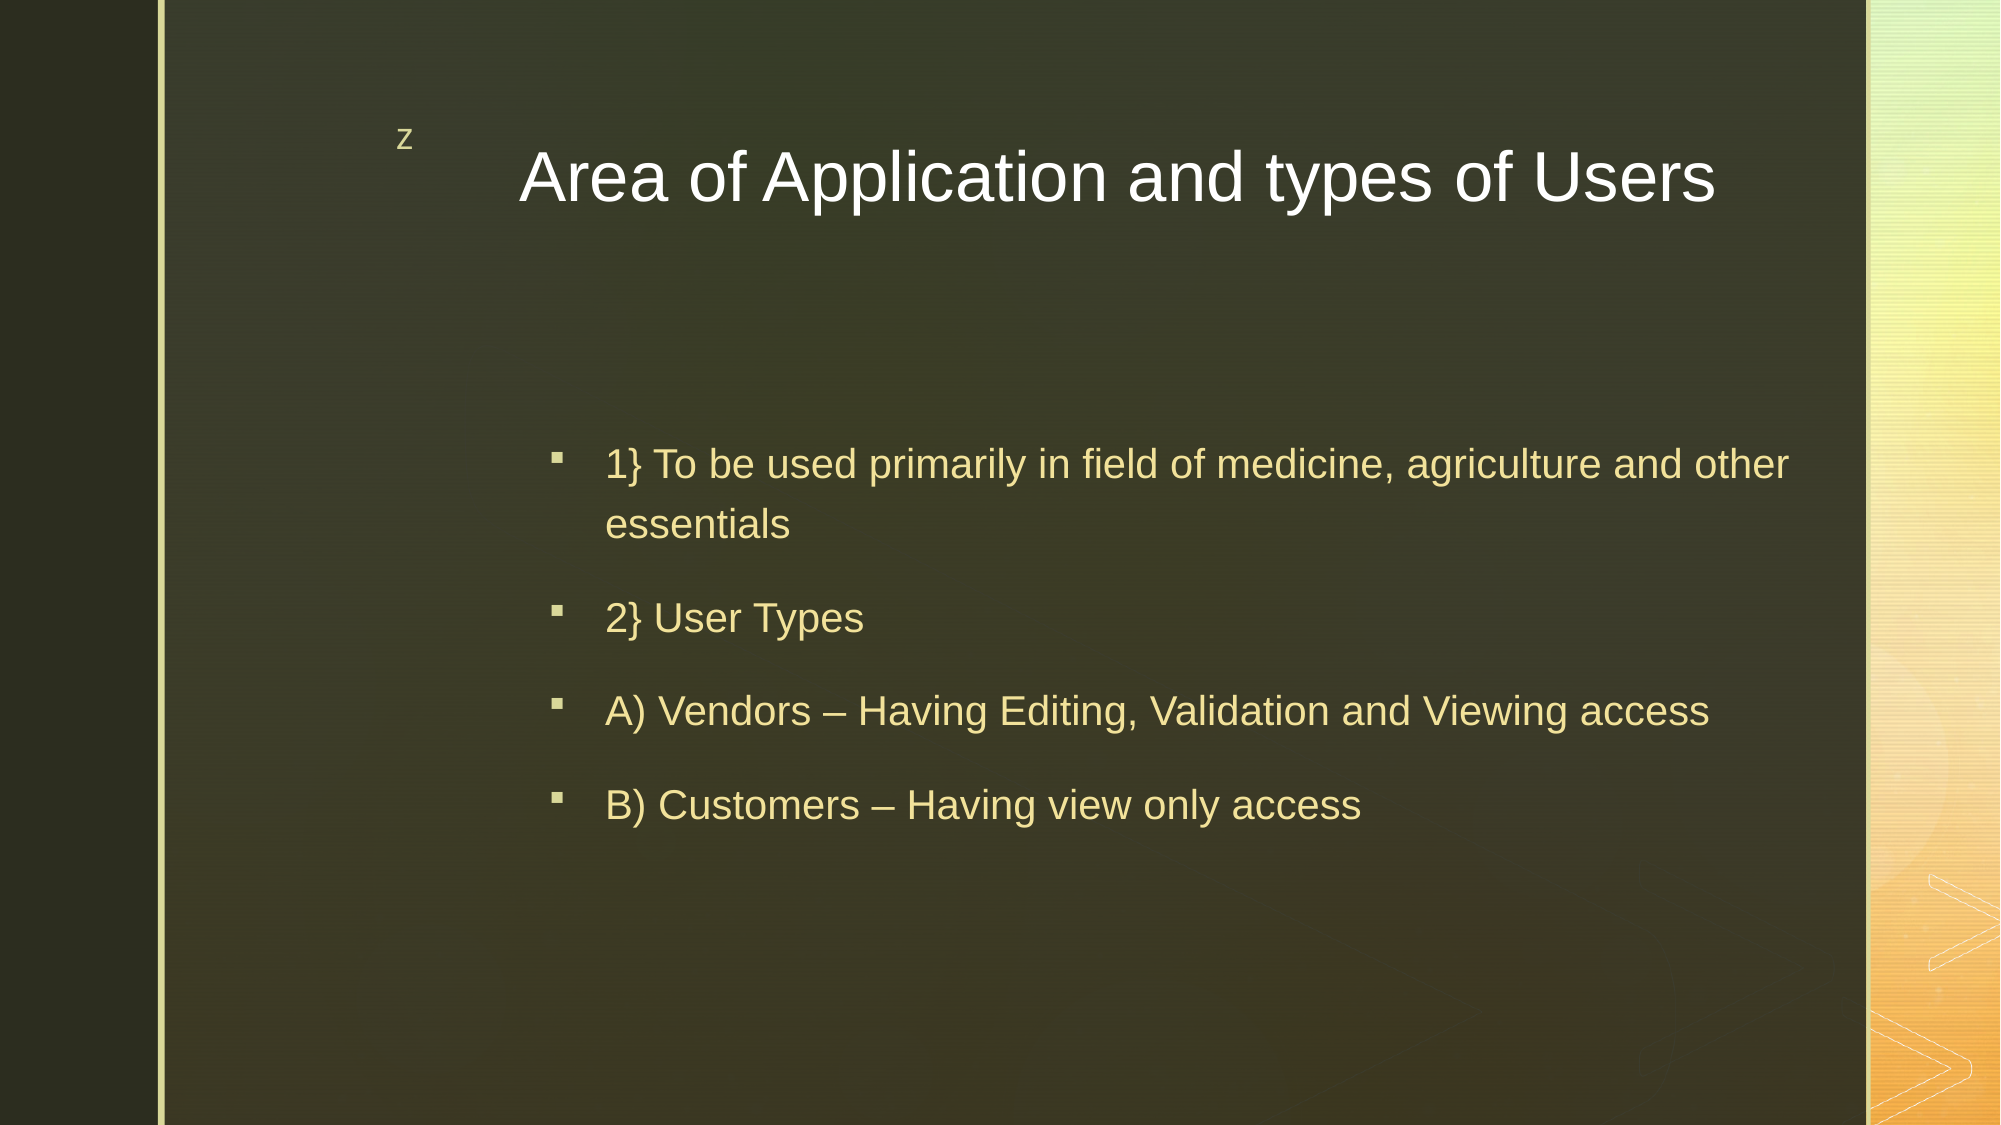

# Area of Application and types of Users
1} To be used primarily in field of medicine, agriculture and other essentials
2} User Types
A) Vendors – Having Editing, Validation and Viewing access
B) Customers – Having view only access